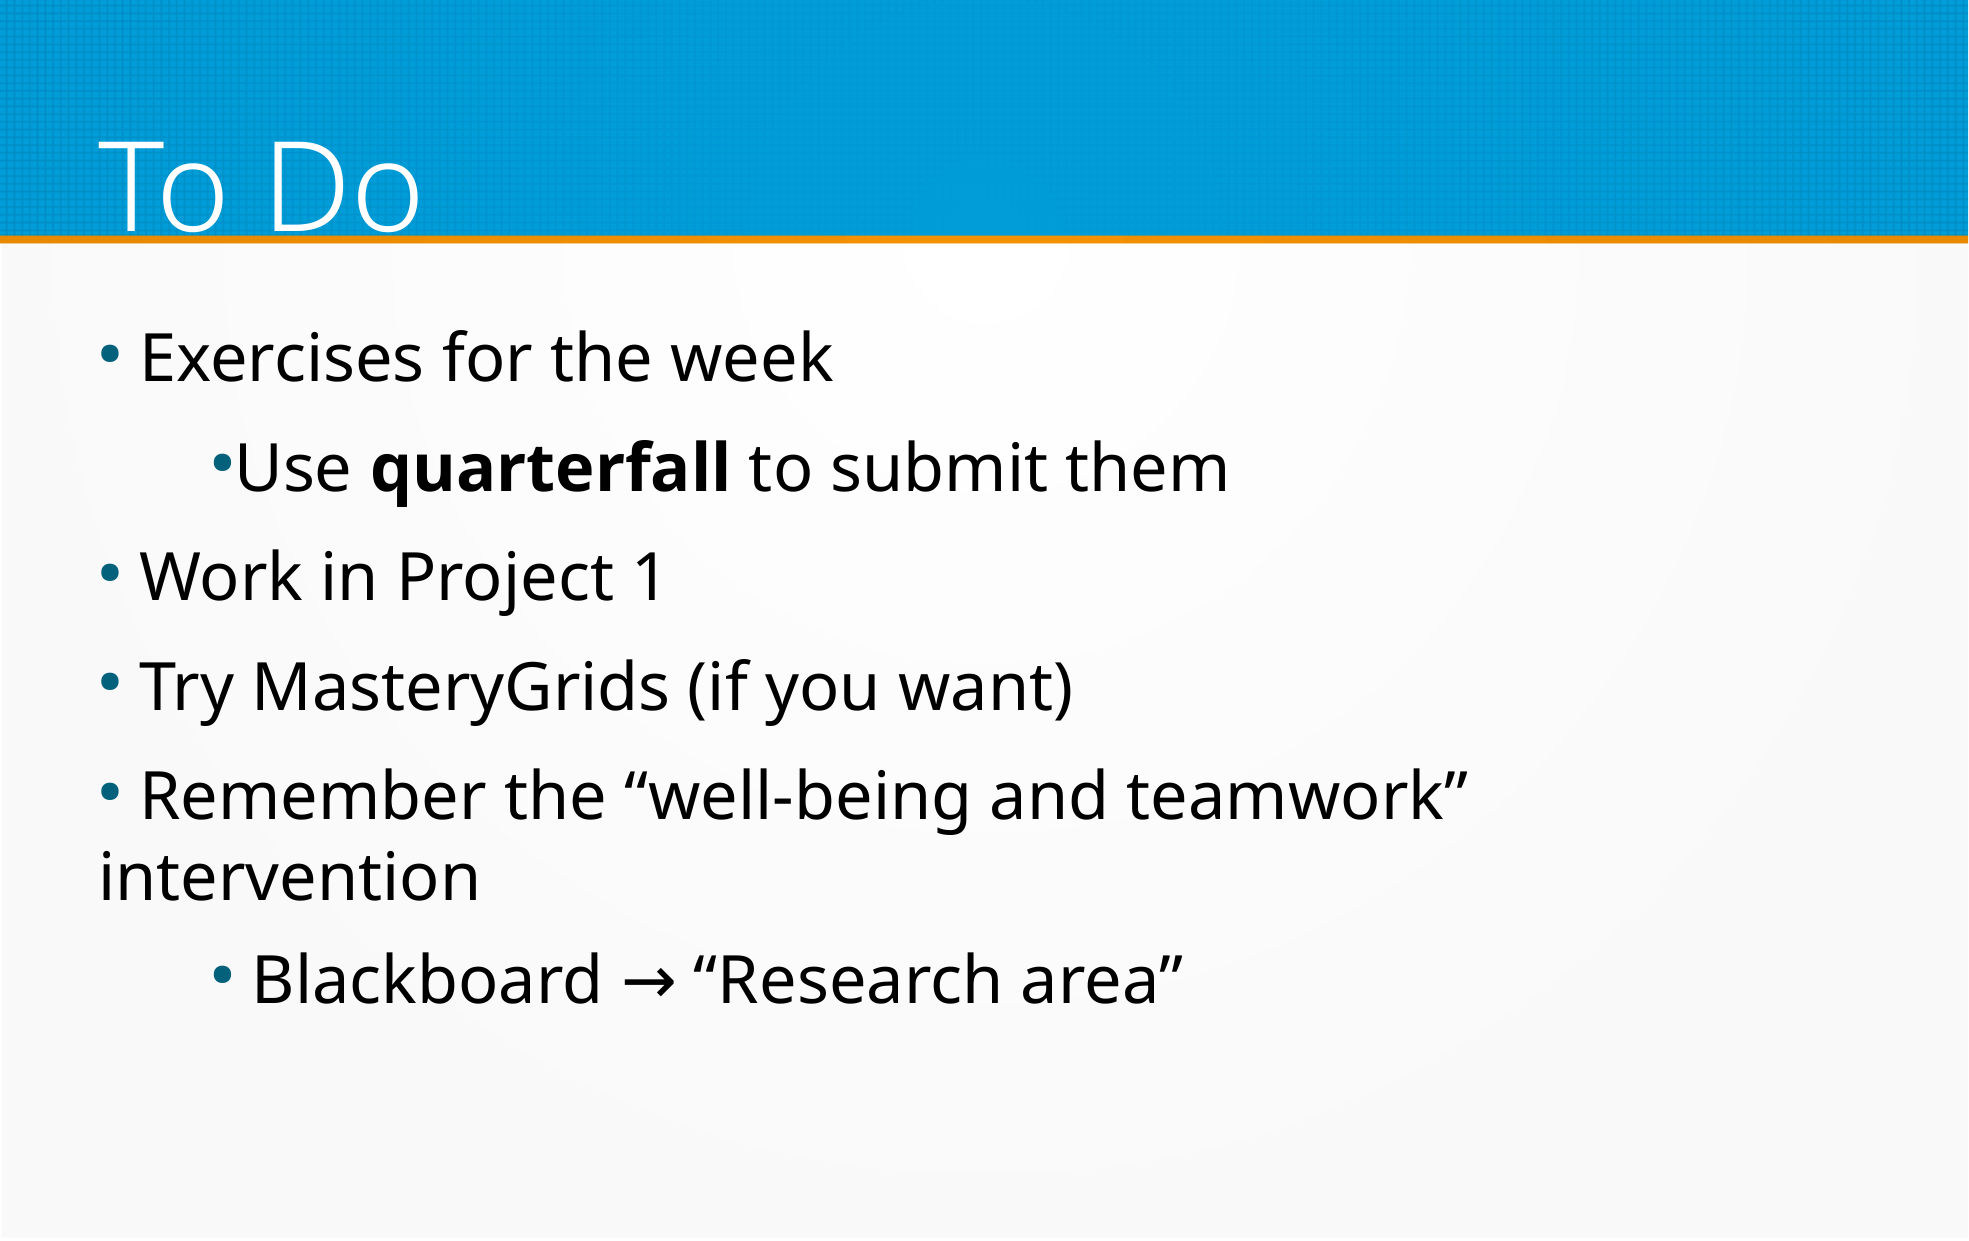

# To Do
 Exercises for the week
Use quarterfall to submit them
 Work in Project 1
 Try MasteryGrids (if you want)
 Remember the “well-being and teamwork” intervention
 Blackboard → “Research area”